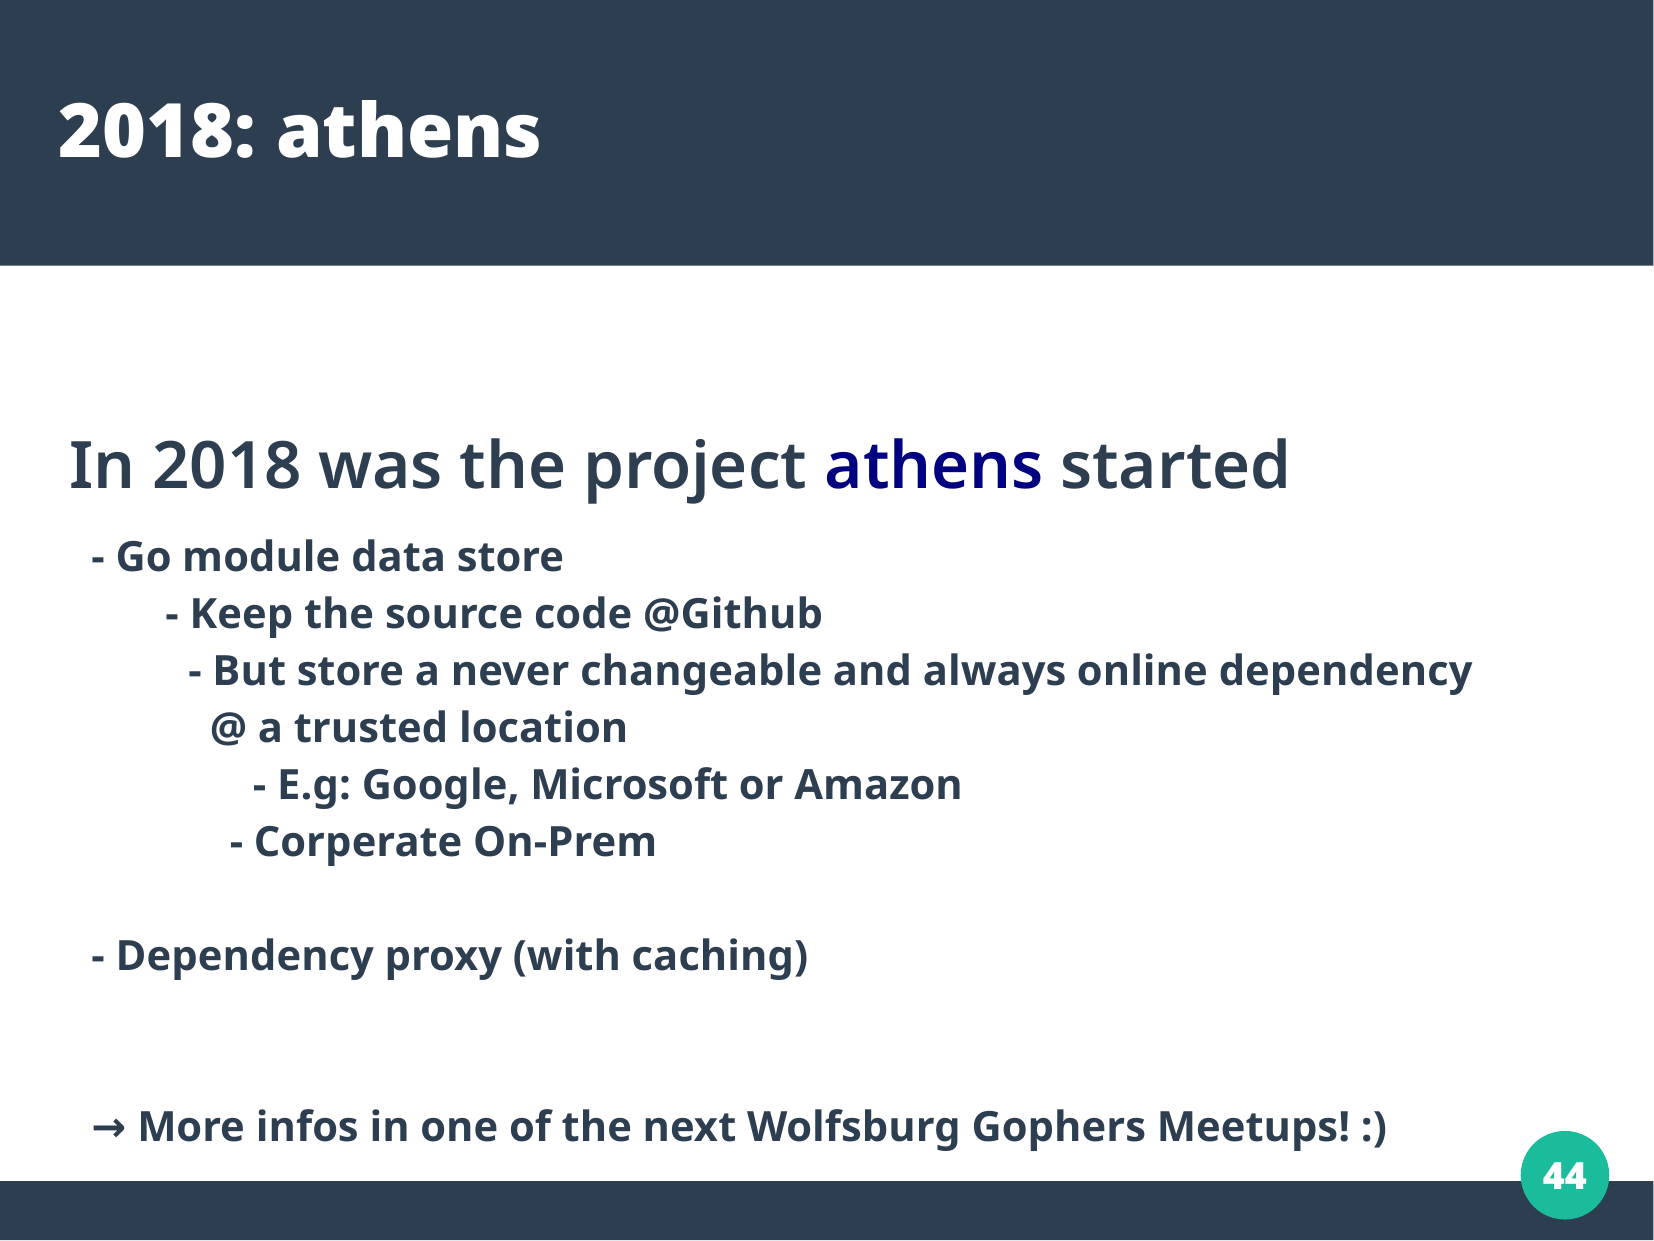

# 2018: athens
In 2018 was the project athens started
- Go module data store
	- Keep the source code @Github
 - But store a never changeable and always online dependency
 @ a trusted location
 - E.g: Google, Microsoft or Amazon
	 - Corperate On-Prem
- Dependency proxy (with caching)
→ More infos in one of the next Wolfsburg Gophers Meetups! :)
44